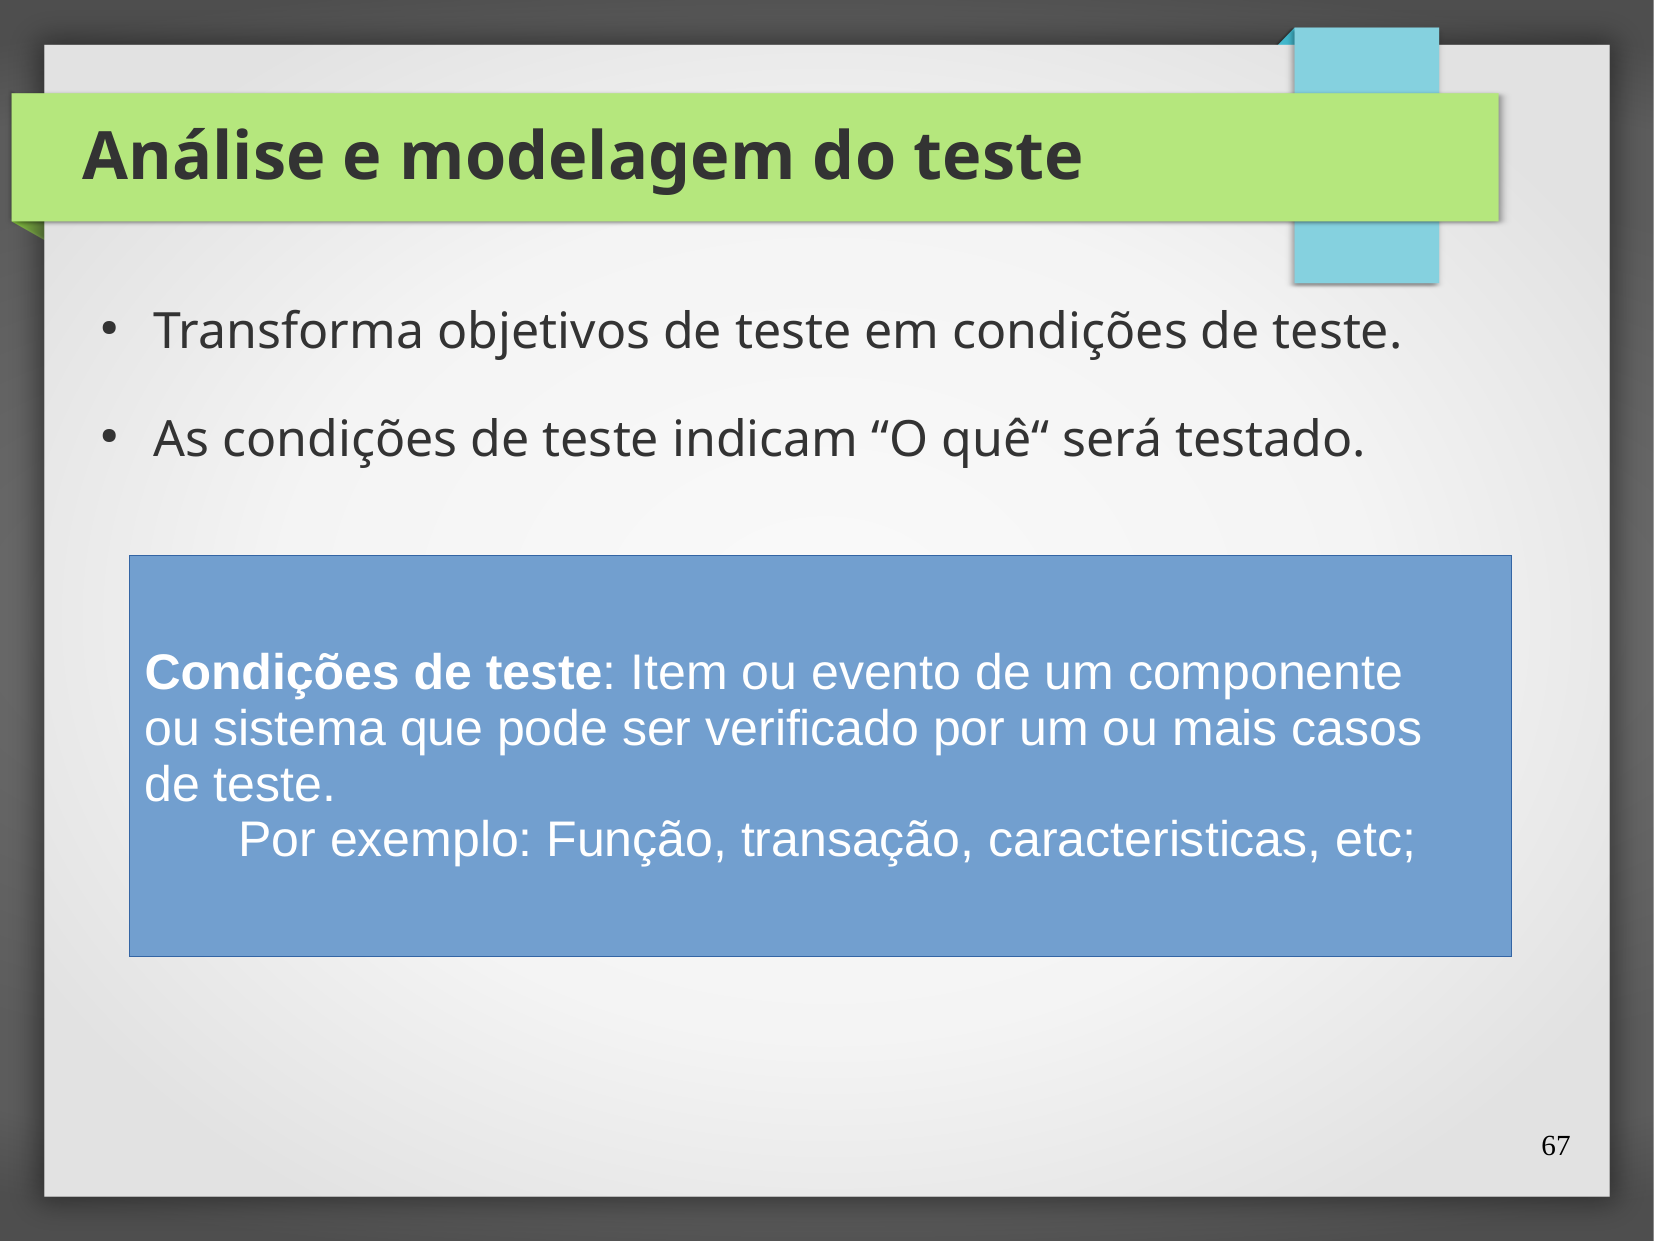

# Análise e modelagem do teste
Transforma objetivos de teste em condições de teste.
As condições de teste indicam “O quê“ será testado.
Condições de teste: Item ou evento de um componente
ou sistema que pode ser verificado por um ou mais casos
de teste.
 Por exemplo: Função, transação, caracteristicas, etc;
67